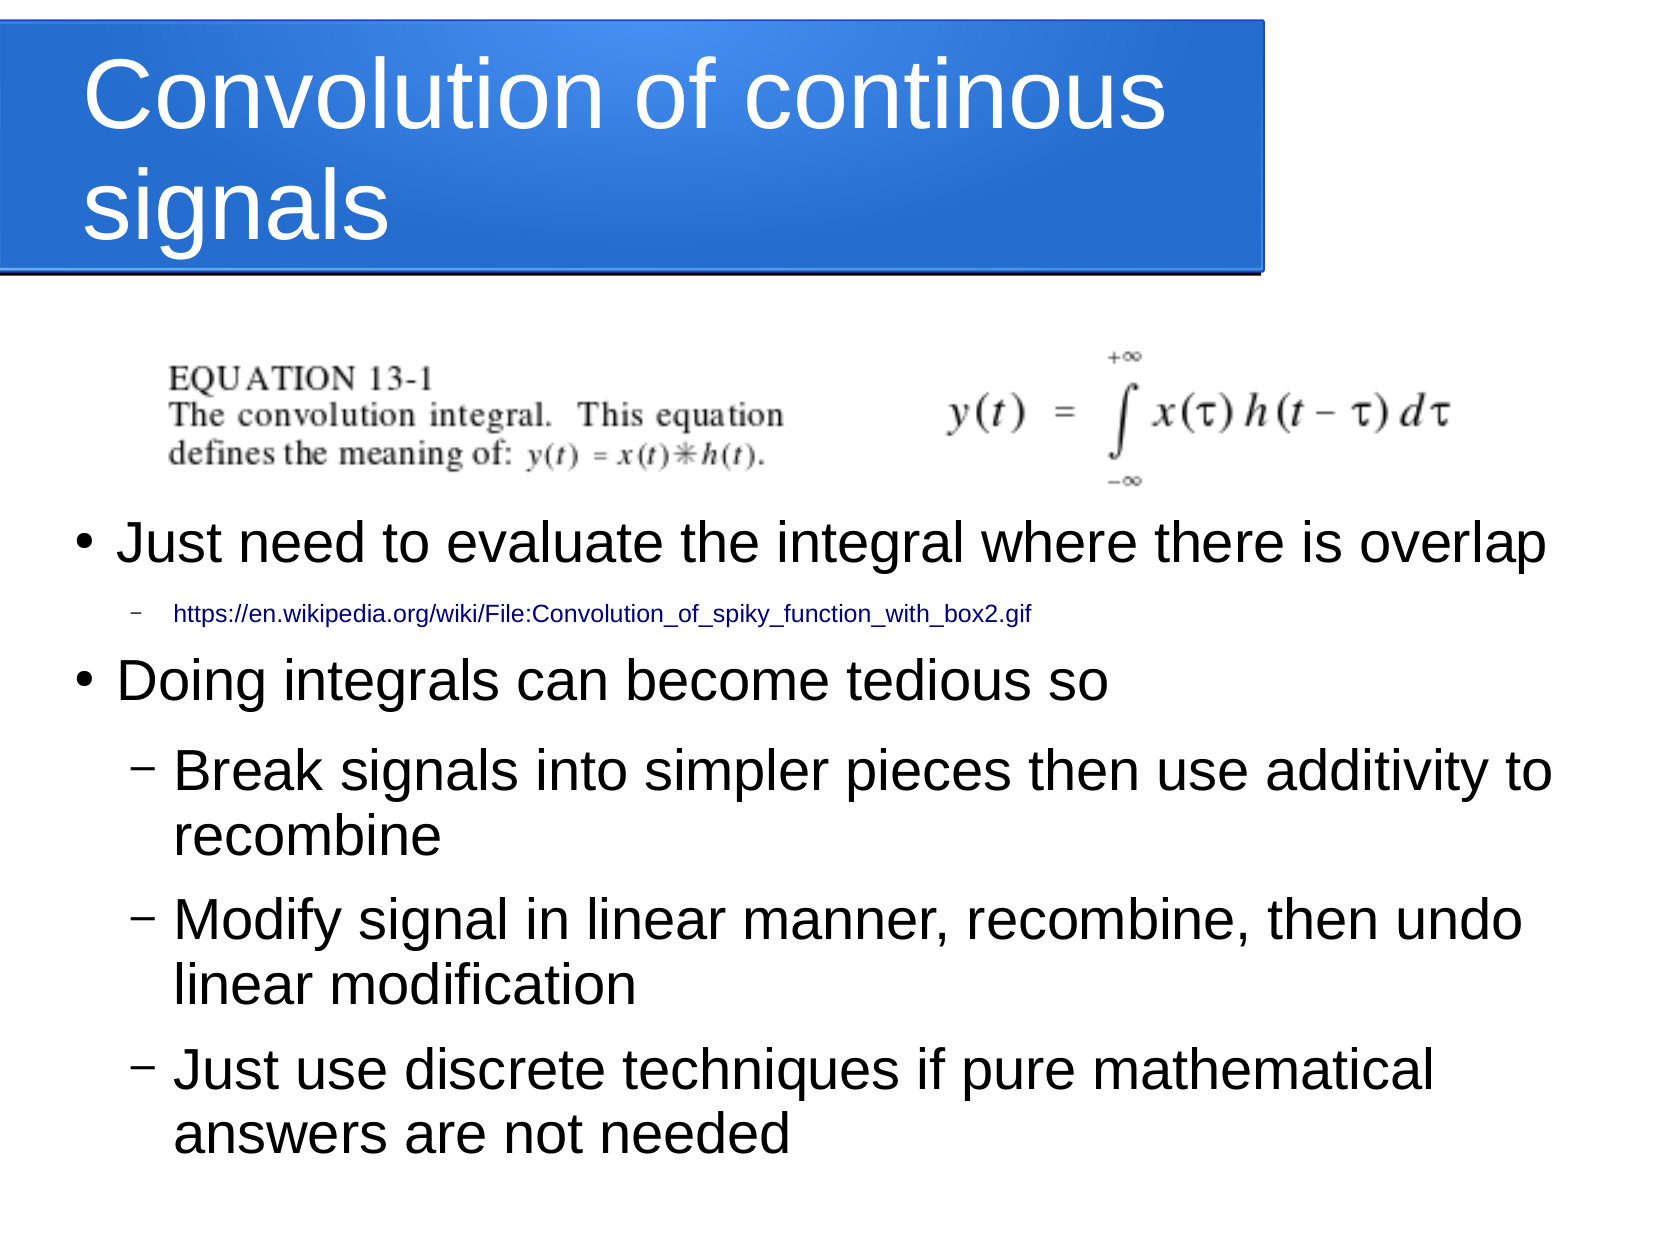

# Convolution of continous signals
Just need to evaluate the integral where there is overlap
https://en.wikipedia.org/wiki/File:Convolution_of_spiky_function_with_box2.gif
Doing integrals can become tedious so
Break signals into simpler pieces then use additivity to recombine
Modify signal in linear manner, recombine, then undo linear modification
Just use discrete techniques if pure mathematical answers are not needed